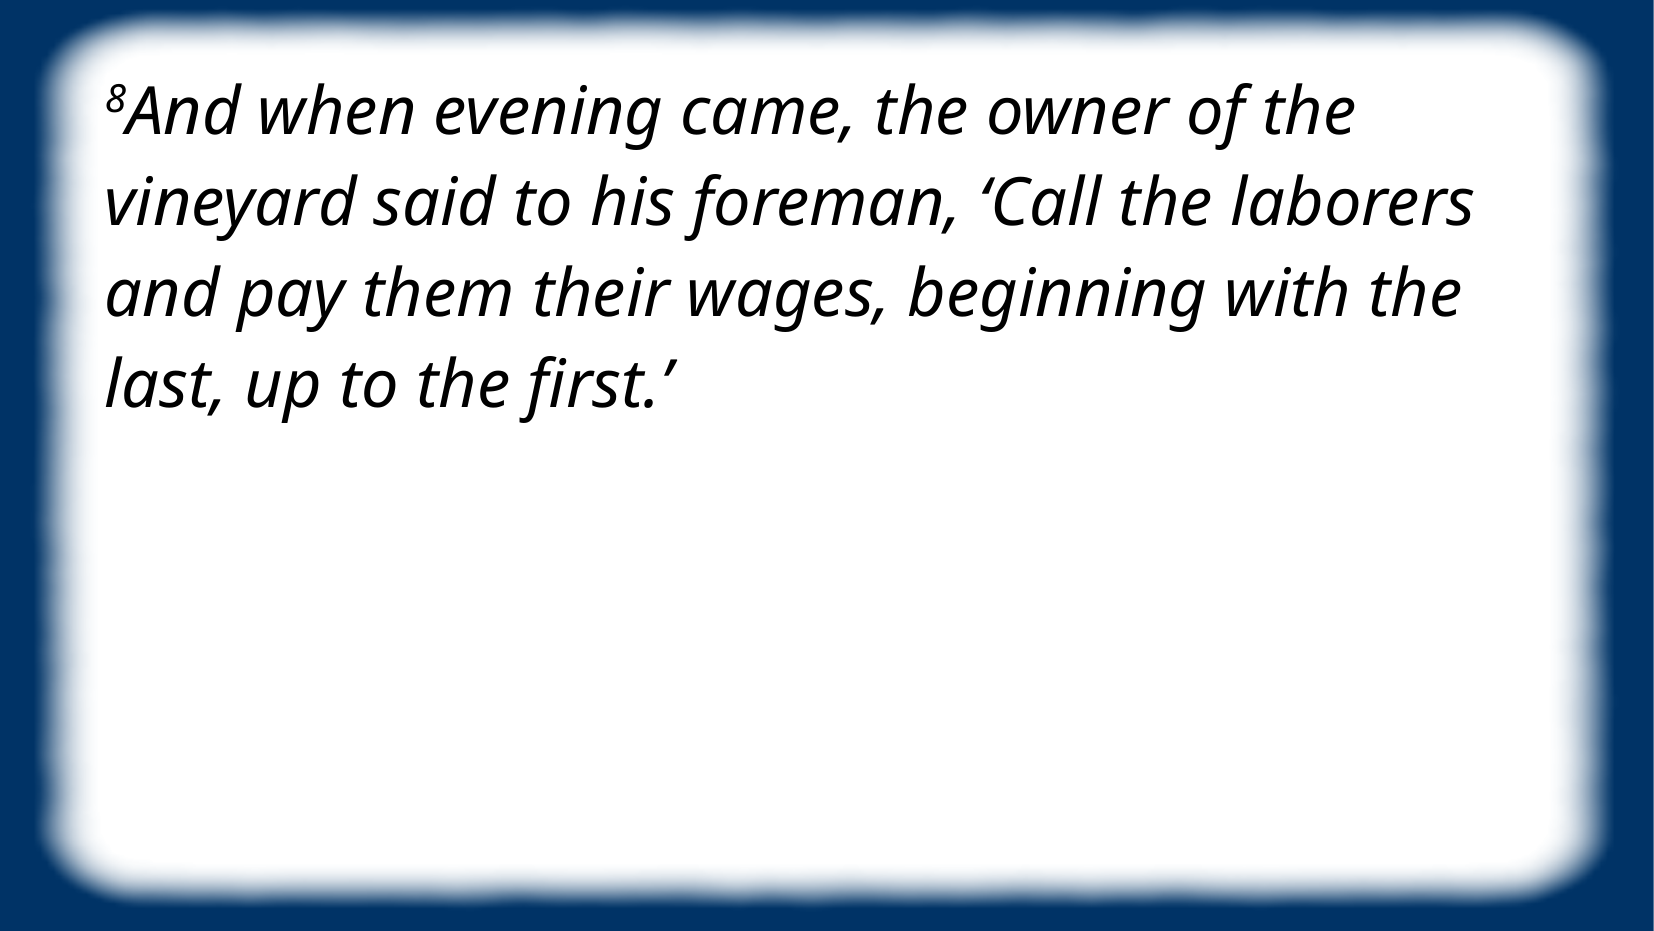

8And when evening came, the owner of the vineyard said to his foreman, ‘Call the laborers and pay them their wages, beginning with the last, up to the first.’